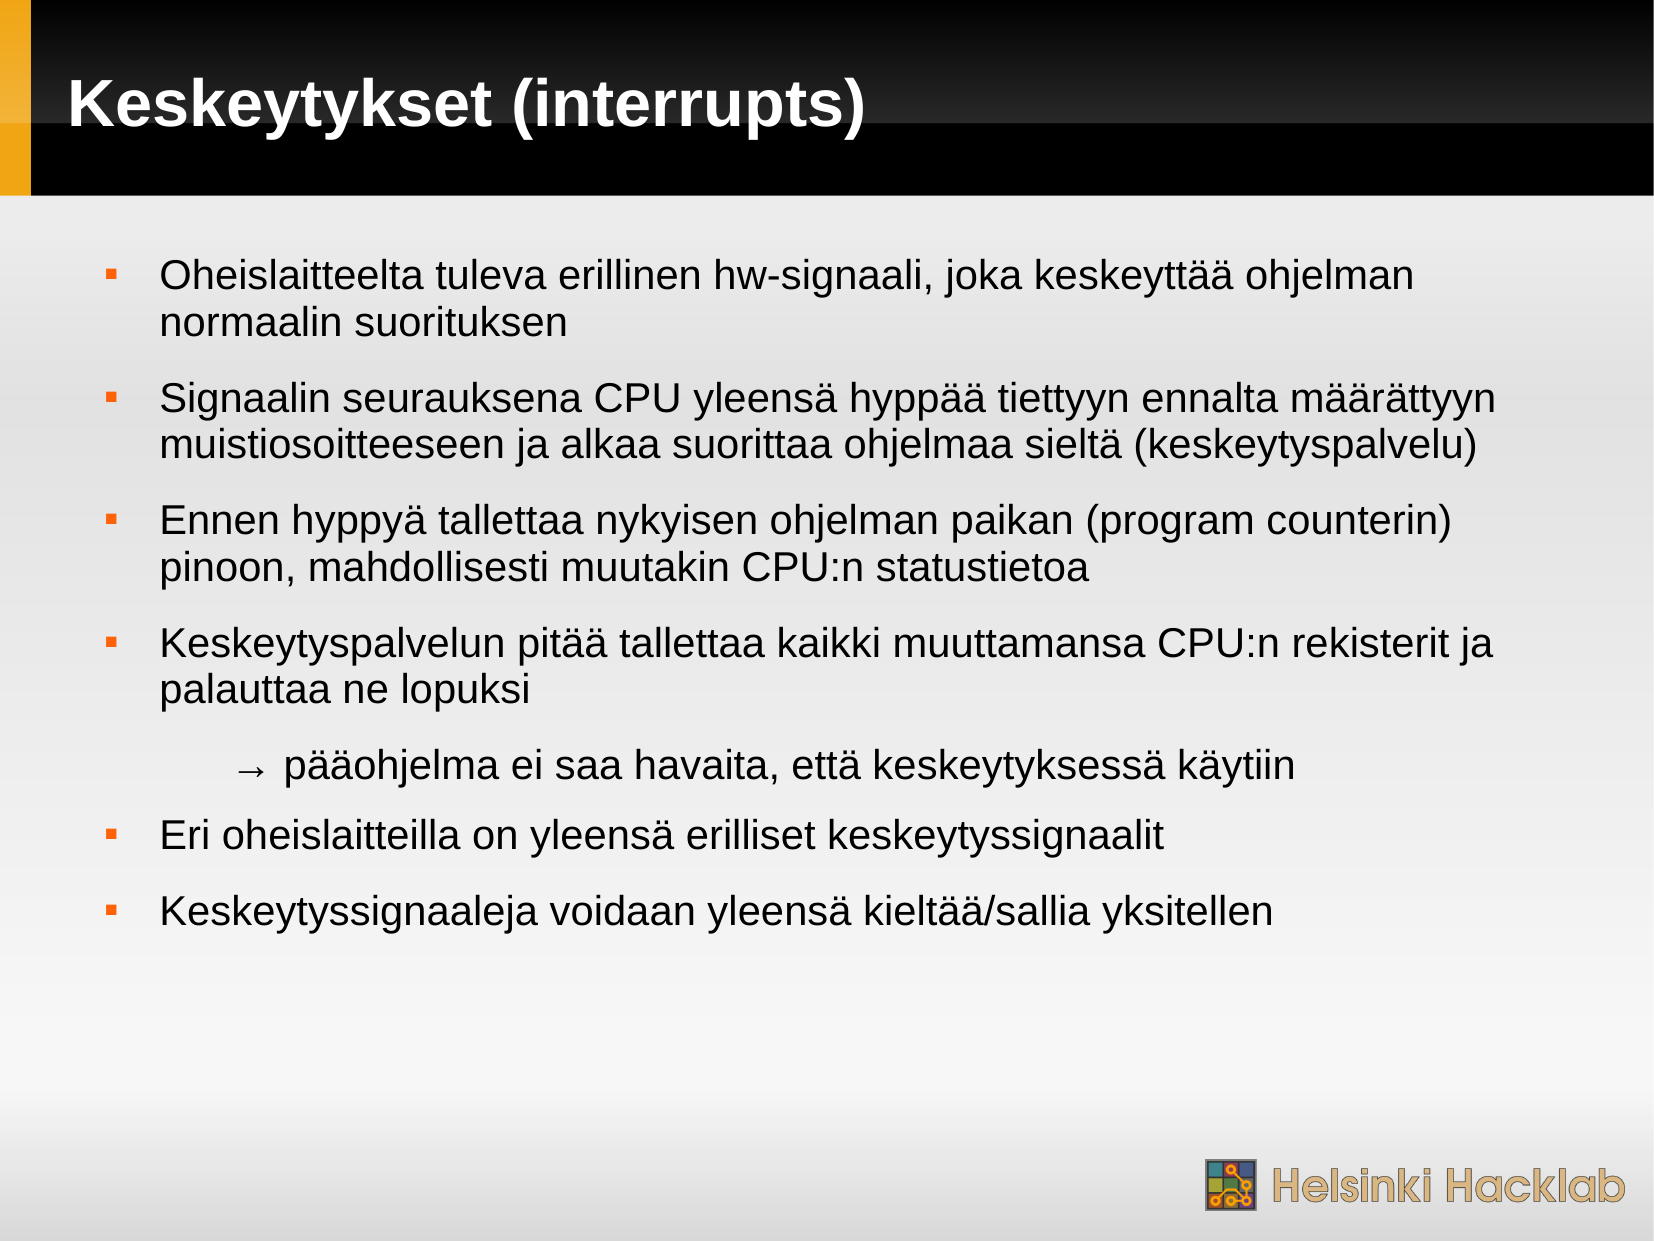

# Keskeytykset (interrupts)
Oheislaitteelta tuleva erillinen hw-signaali, joka keskeyttää ohjelman normaalin suorituksen
Signaalin seurauksena CPU yleensä hyppää tiettyyn ennalta määrättyyn muistiosoitteeseen ja alkaa suorittaa ohjelmaa sieltä (keskeytyspalvelu)
Ennen hyppyä tallettaa nykyisen ohjelman paikan (program counterin) pinoon, mahdollisesti muutakin CPU:n statustietoa
Keskeytyspalvelun pitää tallettaa kaikki muuttamansa CPU:n rekisterit ja palauttaa ne lopuksi
→ pääohjelma ei saa havaita, että keskeytyksessä käytiin
Eri oheislaitteilla on yleensä erilliset keskeytyssignaalit
Keskeytyssignaaleja voidaan yleensä kieltää/sallia yksitellen